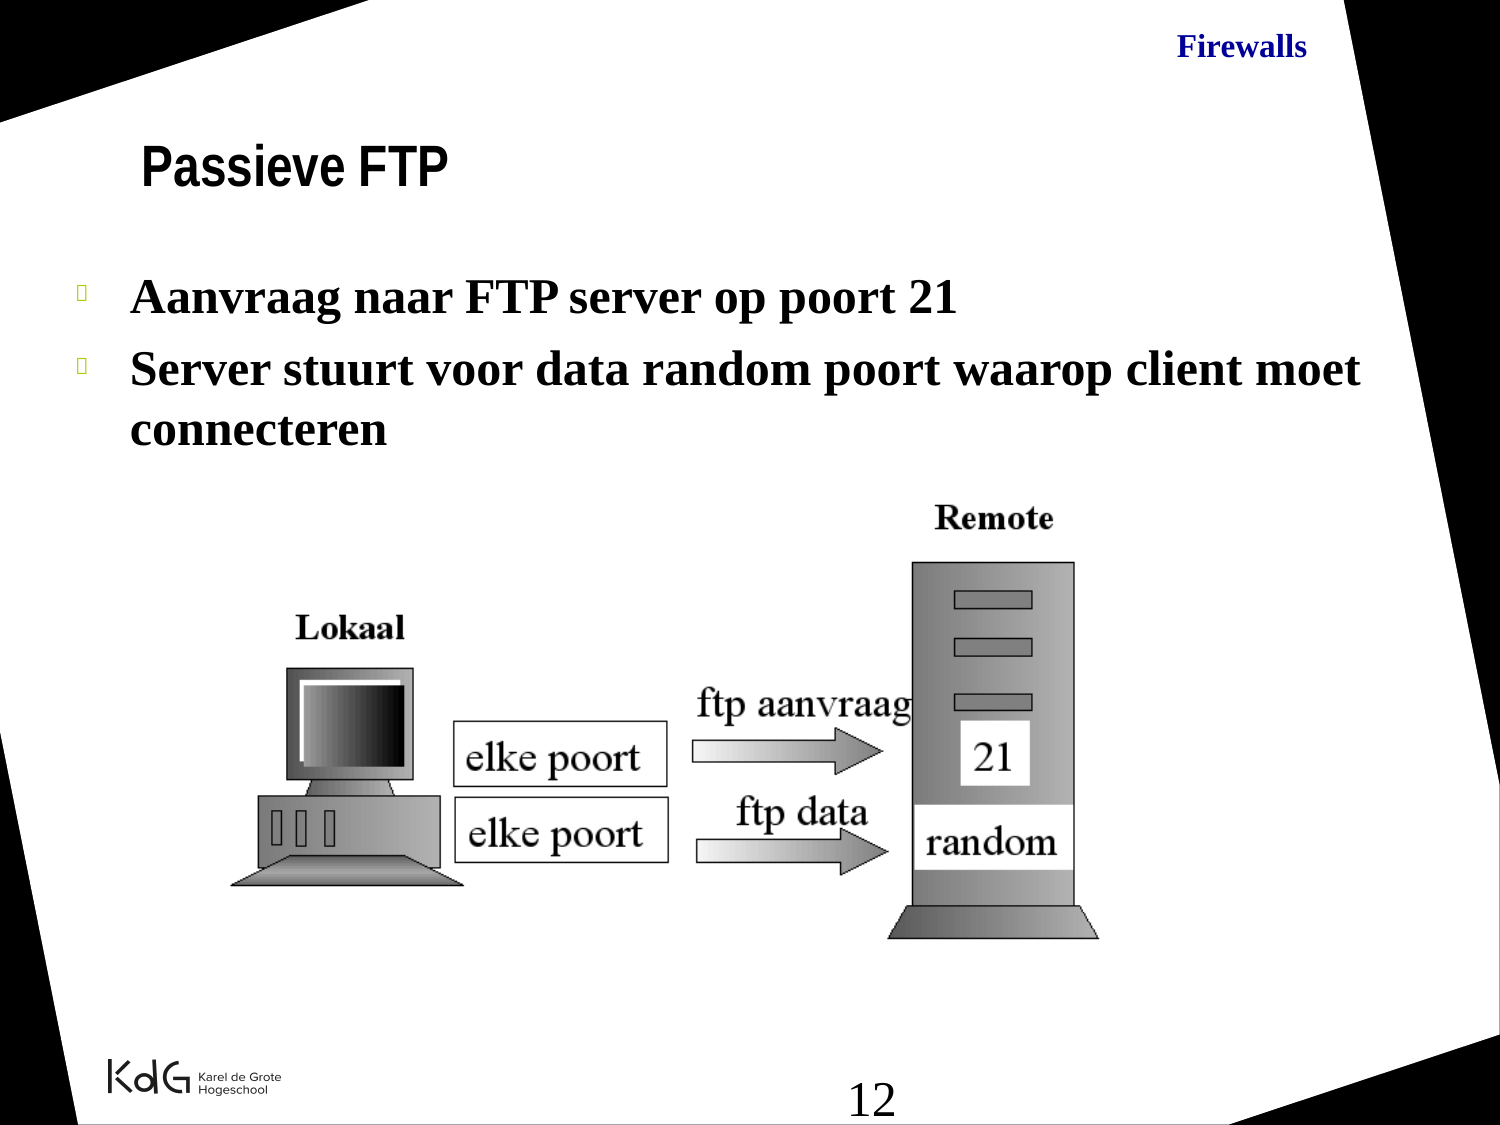

Passieve FTP
Aanvraag naar FTP server op poort 21
Server stuurt voor data random poort waarop client moet connecteren